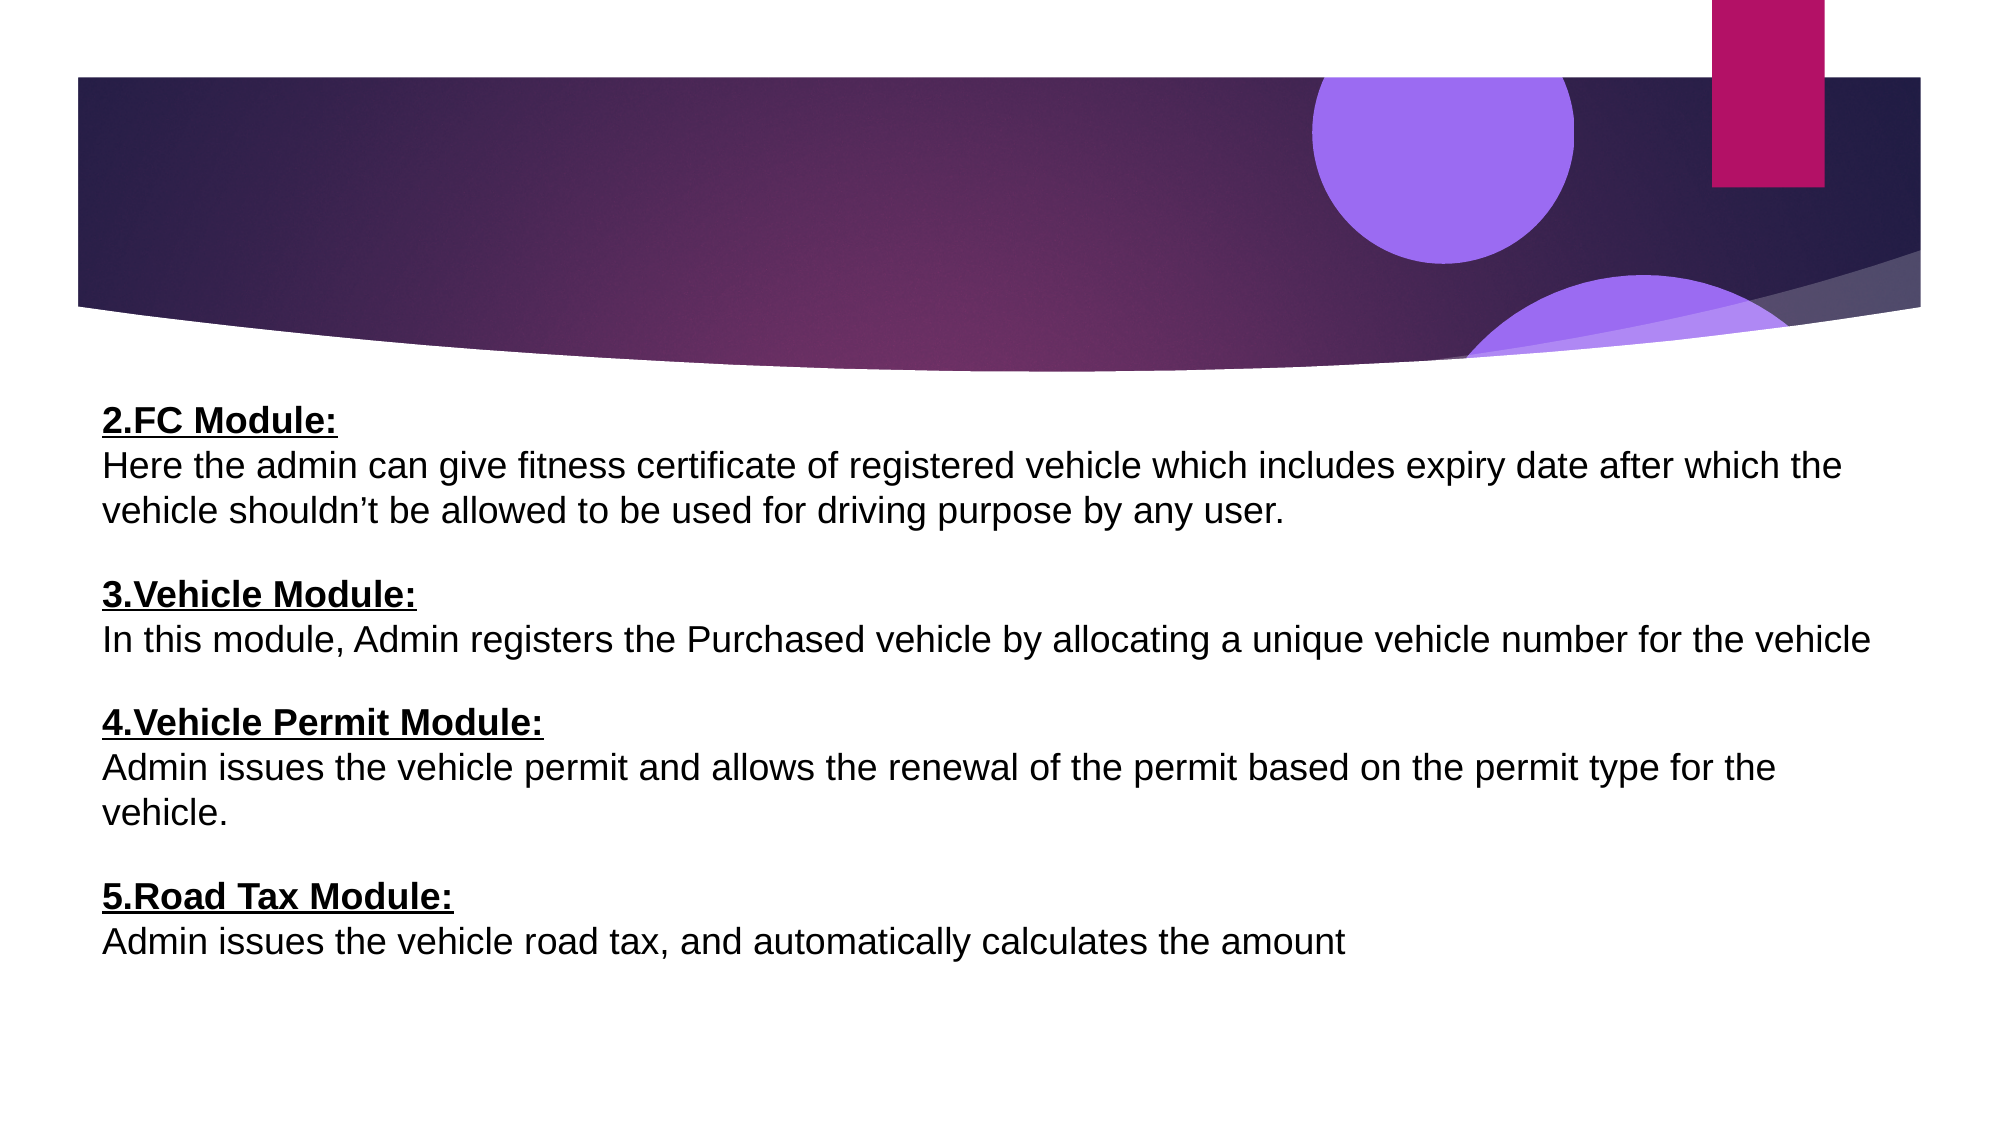

2.FC Module:
Here the admin can give fitness certificate of registered vehicle which includes expiry date after which the vehicle shouldn’t be allowed to be used for driving purpose by any user.
3.Vehicle Module:
In this module, Admin registers the Purchased vehicle by allocating a unique vehicle number for the vehicle
4.Vehicle Permit Module:
Admin issues the vehicle permit and allows the renewal of the permit based on the permit type for the vehicle.
5.Road Tax Module:
Admin issues the vehicle road tax, and automatically calculates the amount